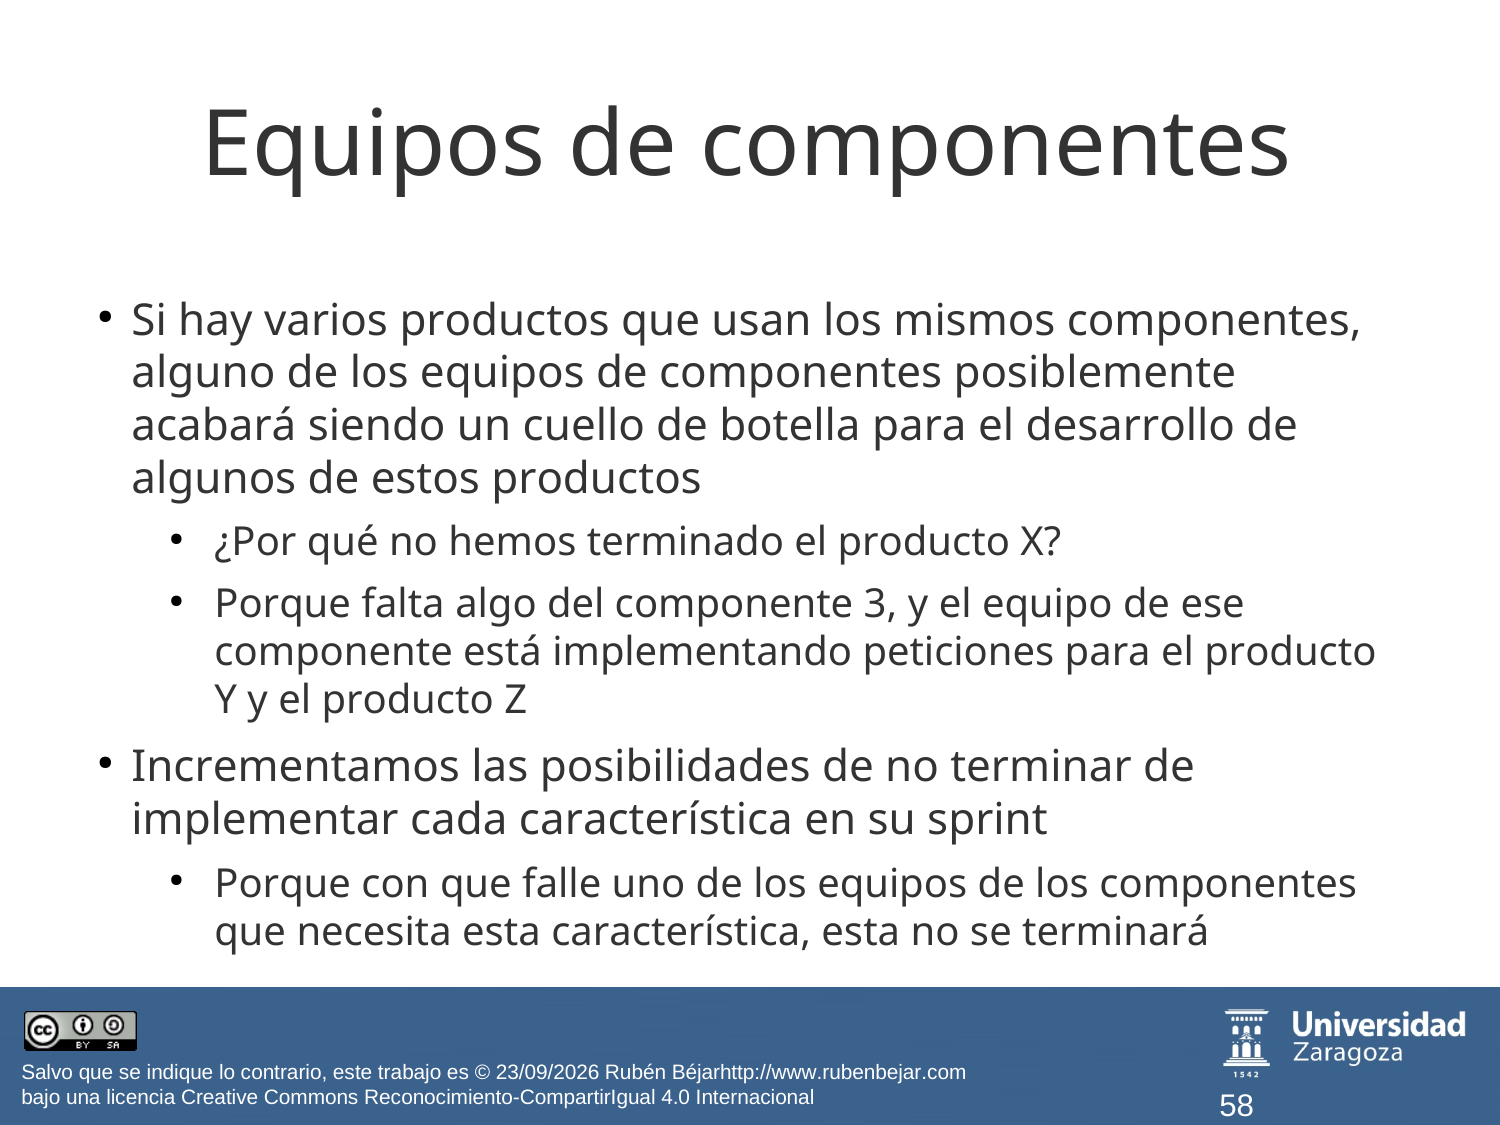

# Equipos de componentes
Si hay varios productos que usan los mismos componentes, alguno de los equipos de componentes posiblemente acabará siendo un cuello de botella para el desarrollo de algunos de estos productos
¿Por qué no hemos terminado el producto X?
Porque falta algo del componente 3, y el equipo de ese componente está implementando peticiones para el producto Y y el producto Z
Incrementamos las posibilidades de no terminar de implementar cada característica en su sprint
Porque con que falle uno de los equipos de los componentes que necesita esta característica, esta no se terminará